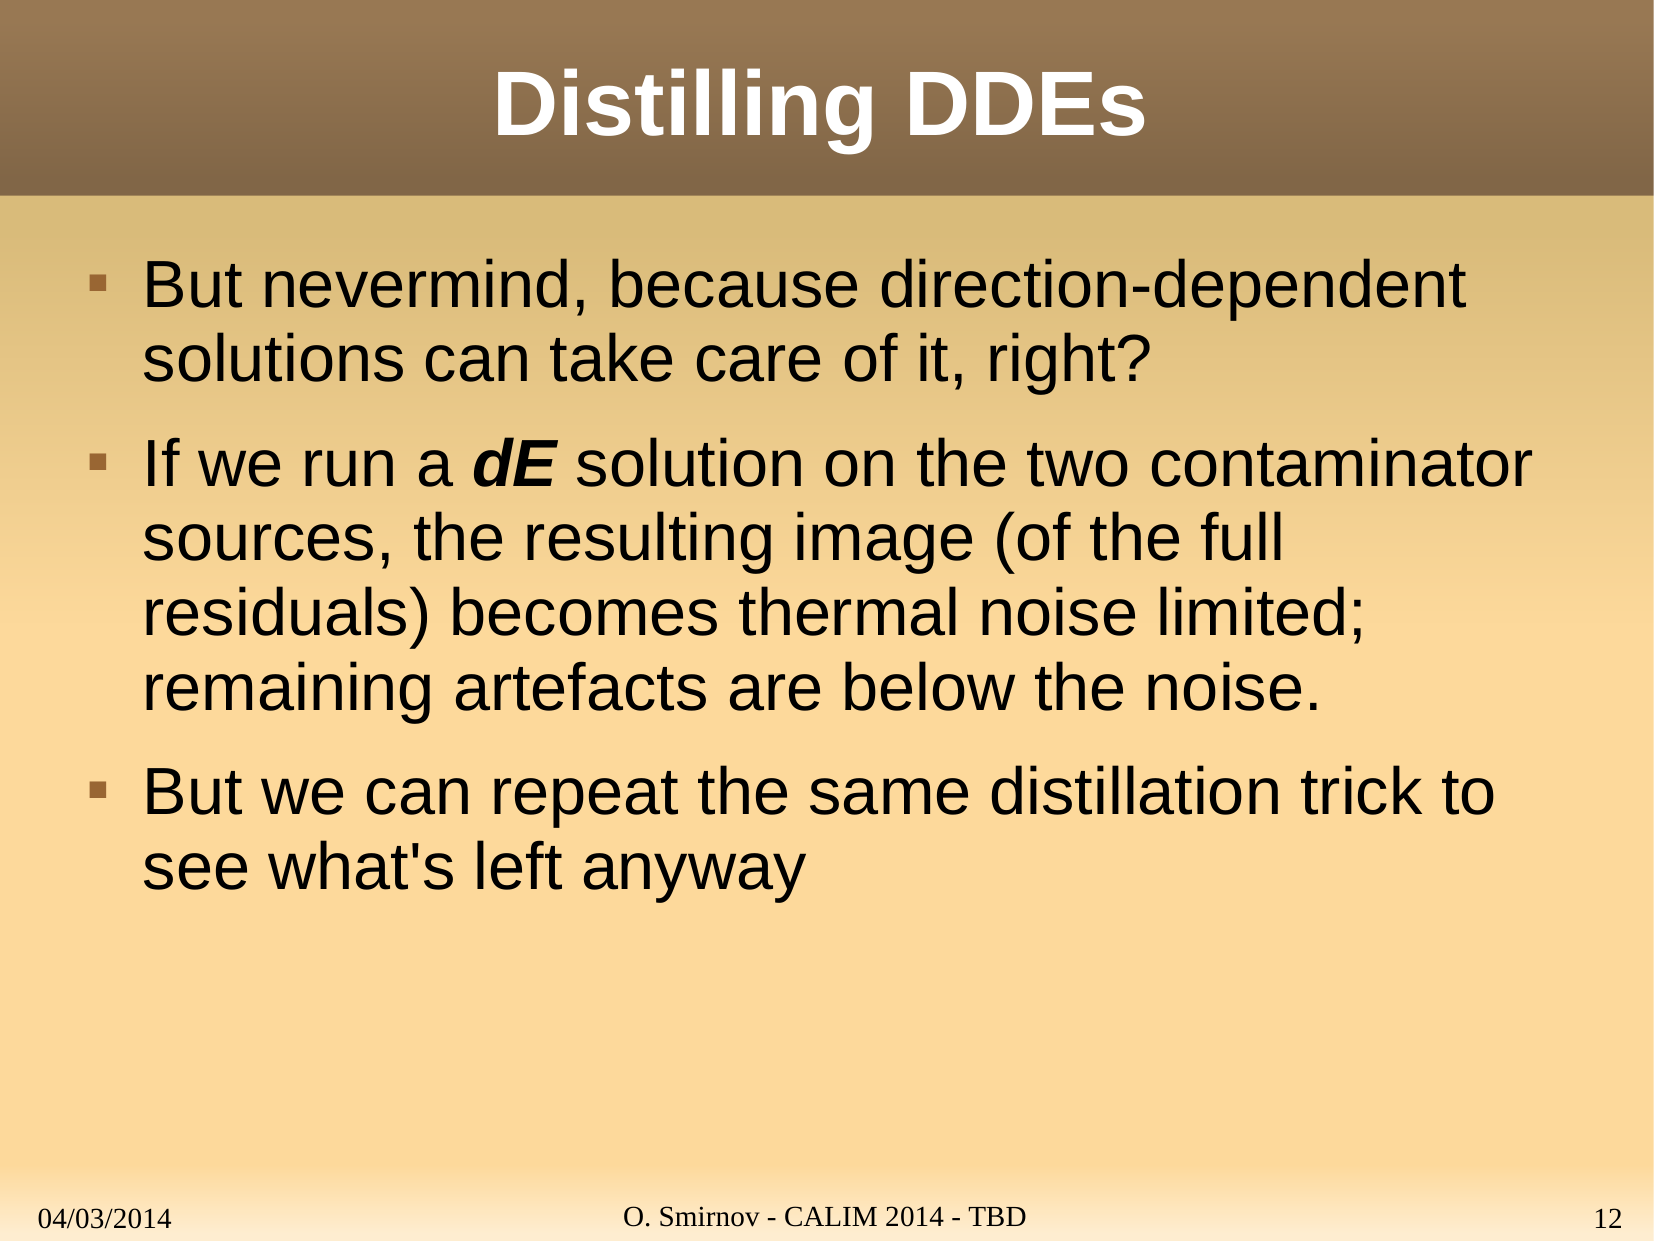

# Distilling DDEs
But nevermind, because direction-dependent solutions can take care of it, right?
If we run a dE solution on the two contaminator sources, the resulting image (of the full residuals) becomes thermal noise limited; remaining artefacts are below the noise.
But we can repeat the same distillation trick to see what's left anyway
O. Smirnov - CALIM 2014 - TBD
04/03/2014
12